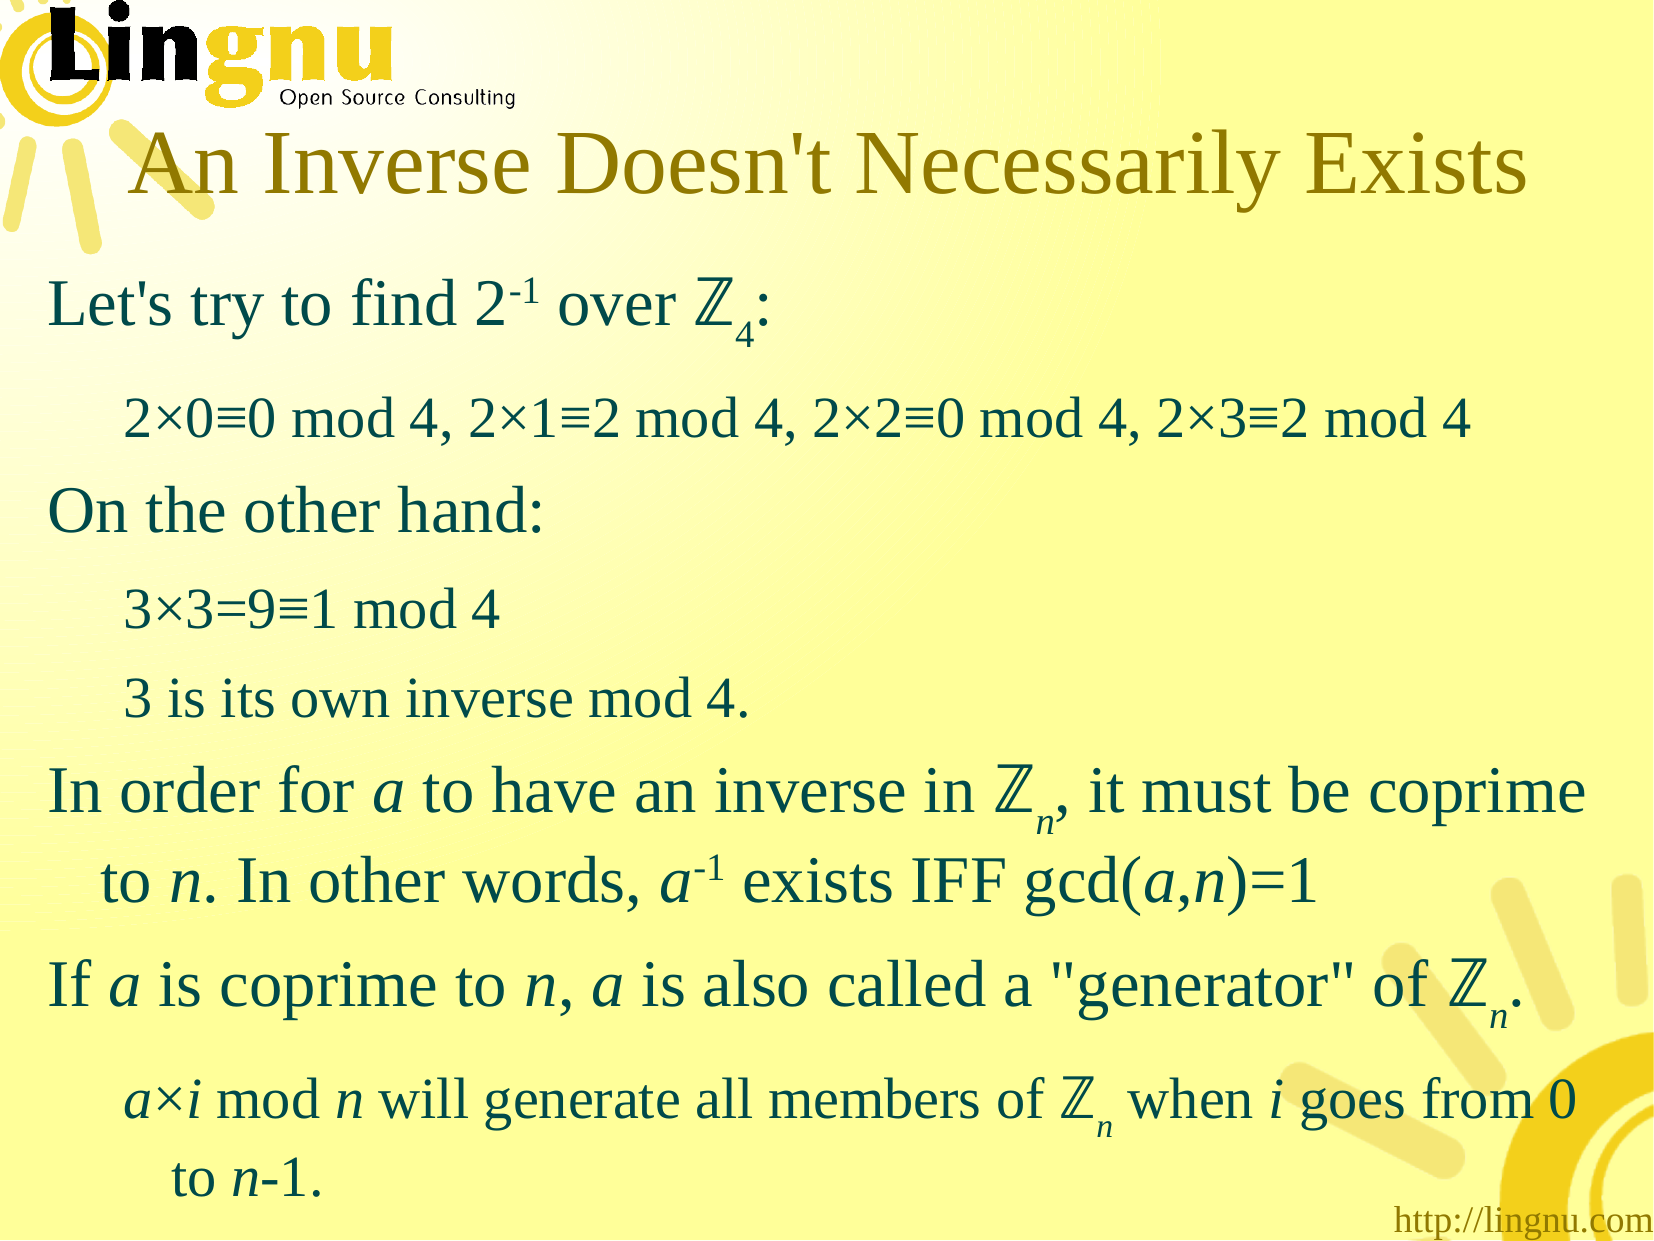

# An Inverse Doesn't Necessarily Exists
Let's try to find 2-1 over ℤ4:
2×0≡0 mod 4, 2×1≡2 mod 4, 2×2≡0 mod 4, 2×3≡2 mod 4
On the other hand:
3×3=9≡1 mod 4
3 is its own inverse mod 4.
In order for a to have an inverse in ℤn, it must be coprime to n. In other words, a-1 exists IFF gcd(a,n)=1
If a is coprime to n, a is also called a "generator" of ℤn.
a×i mod n will generate all members of ℤn when i goes from 0 to n-1.